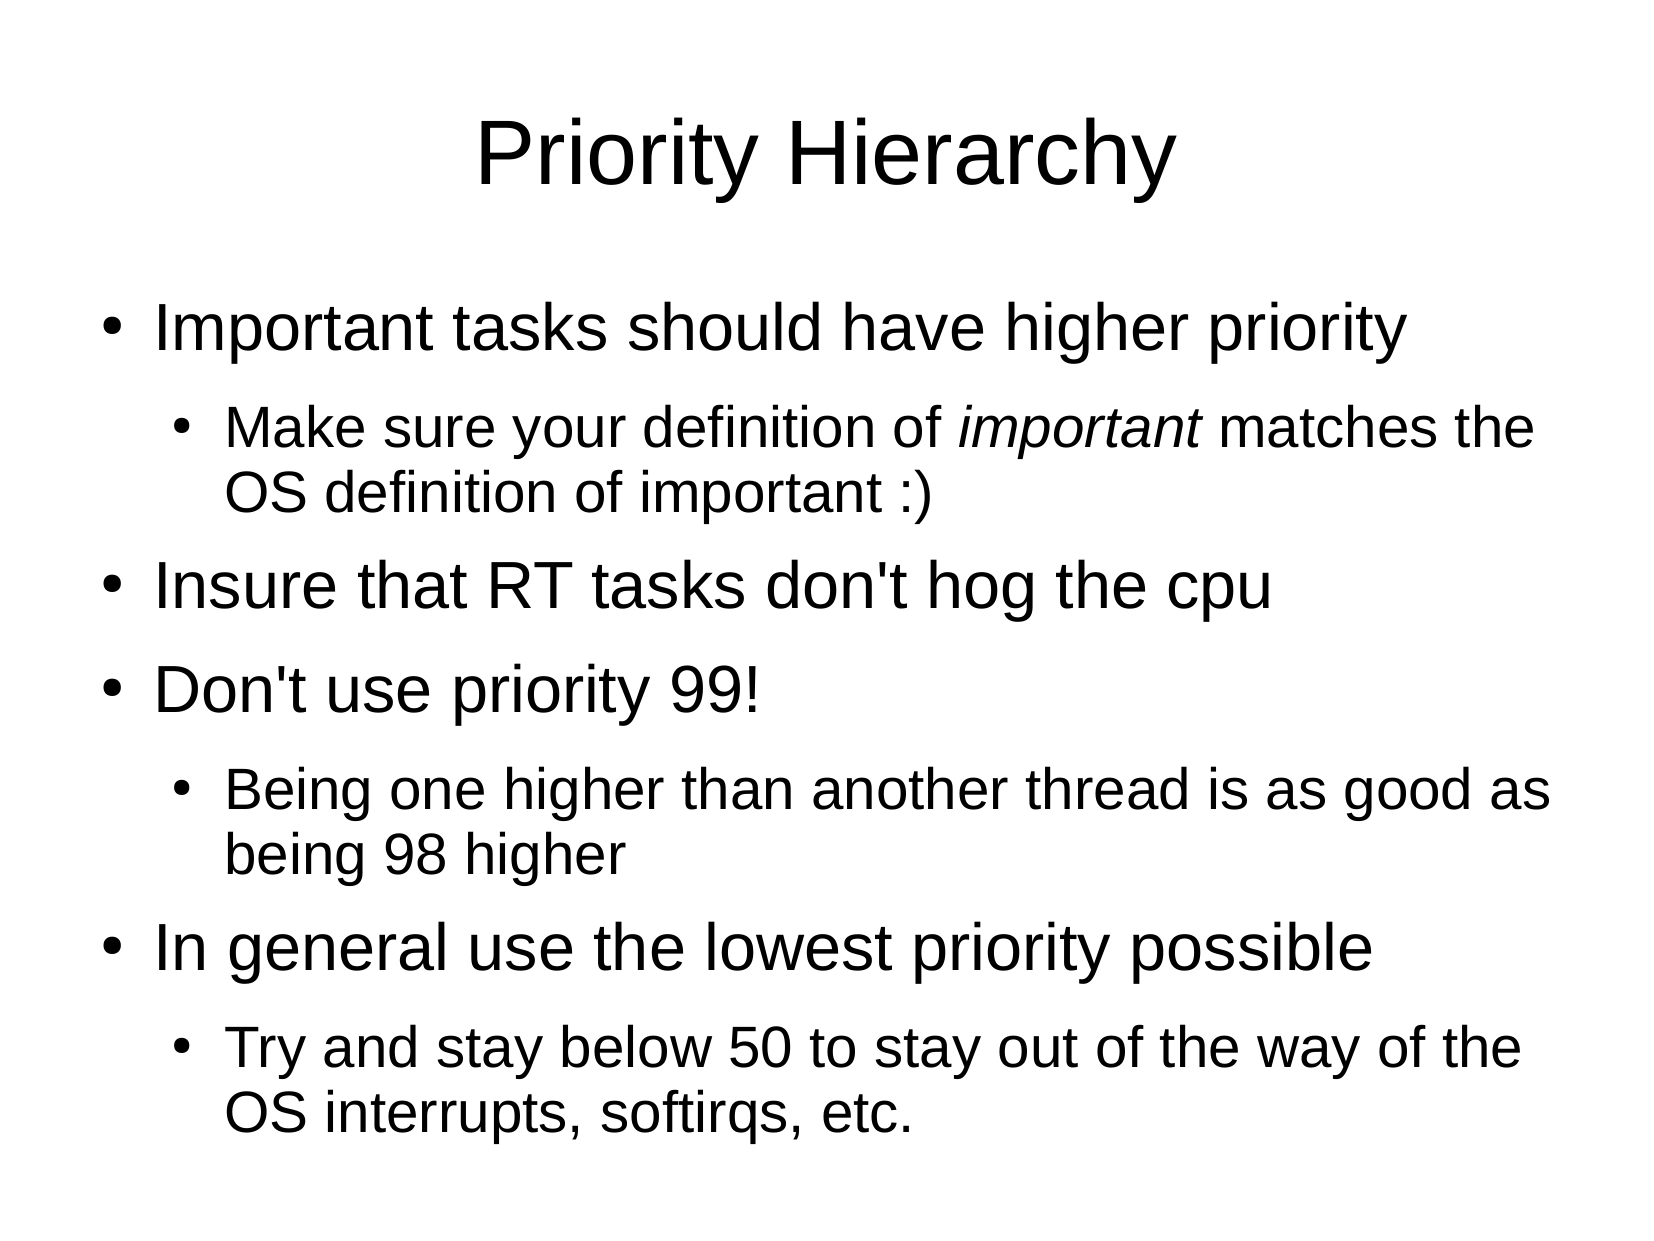

# Priority Hierarchy
Important tasks should have higher priority
Make sure your definition of important matches the OS definition of important :)
Insure that RT tasks don't hog the cpu
Don't use priority 99!
Being one higher than another thread is as good as being 98 higher
In general use the lowest priority possible
Try and stay below 50 to stay out of the way of the OS interrupts, softirqs, etc.